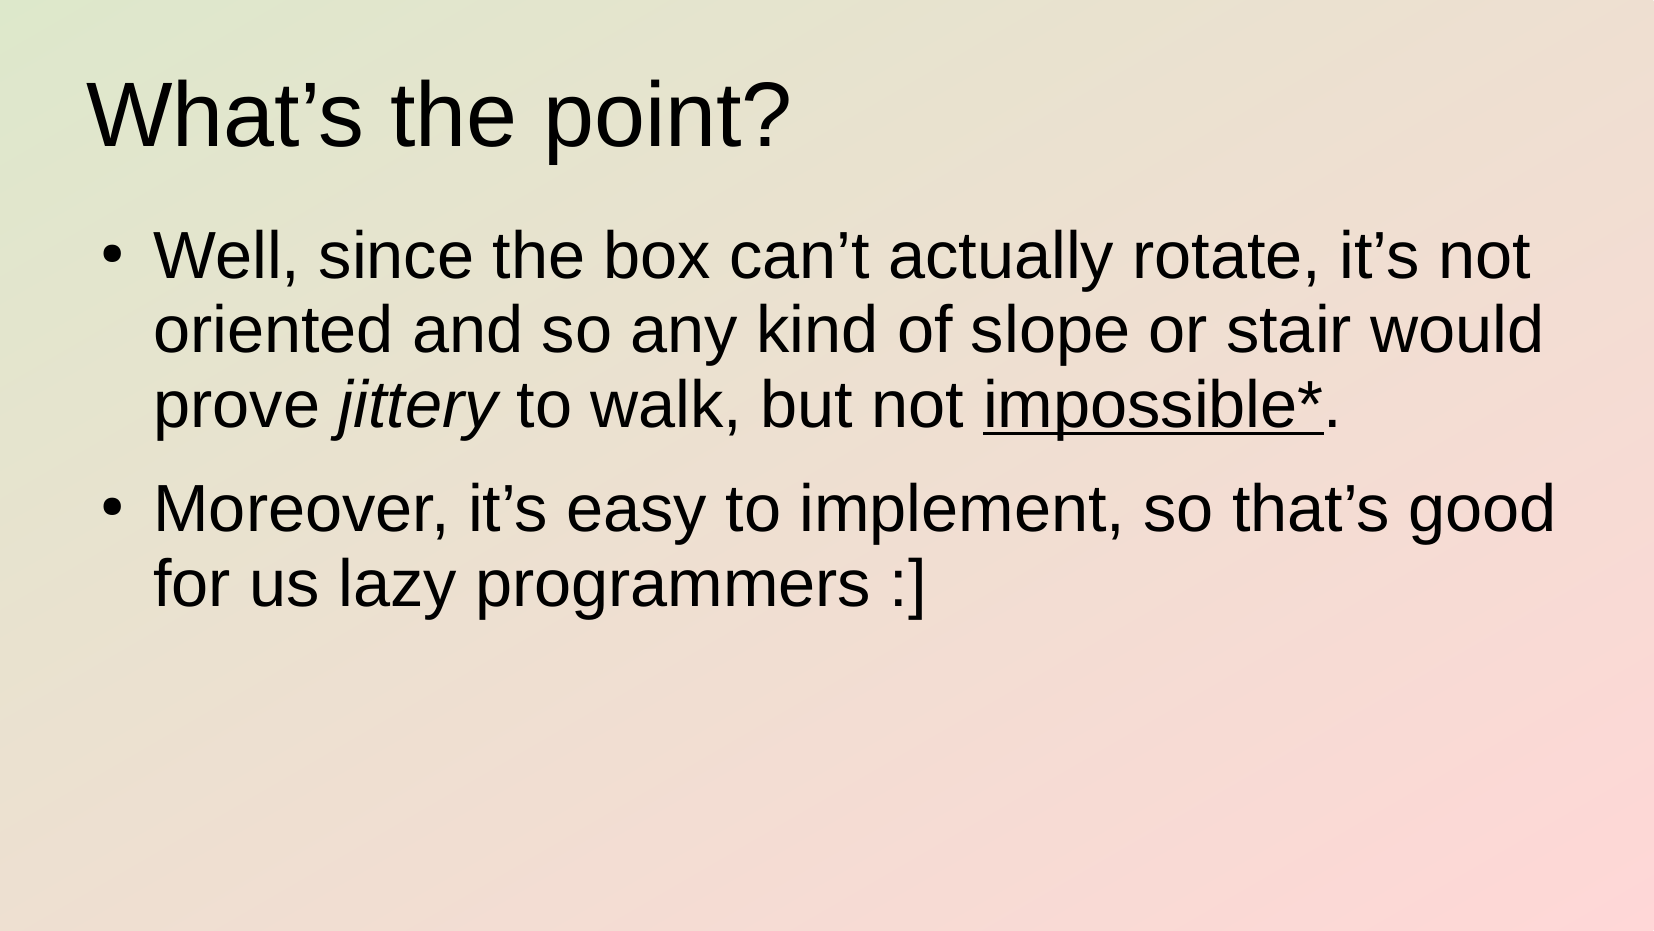

# What’s the point?
Well, since the box can’t actually rotate, it’s not oriented and so any kind of slope or stair would prove jittery to walk, but not impossible*.
Moreover, it’s easy to implement, so that’s good for us lazy programmers :]